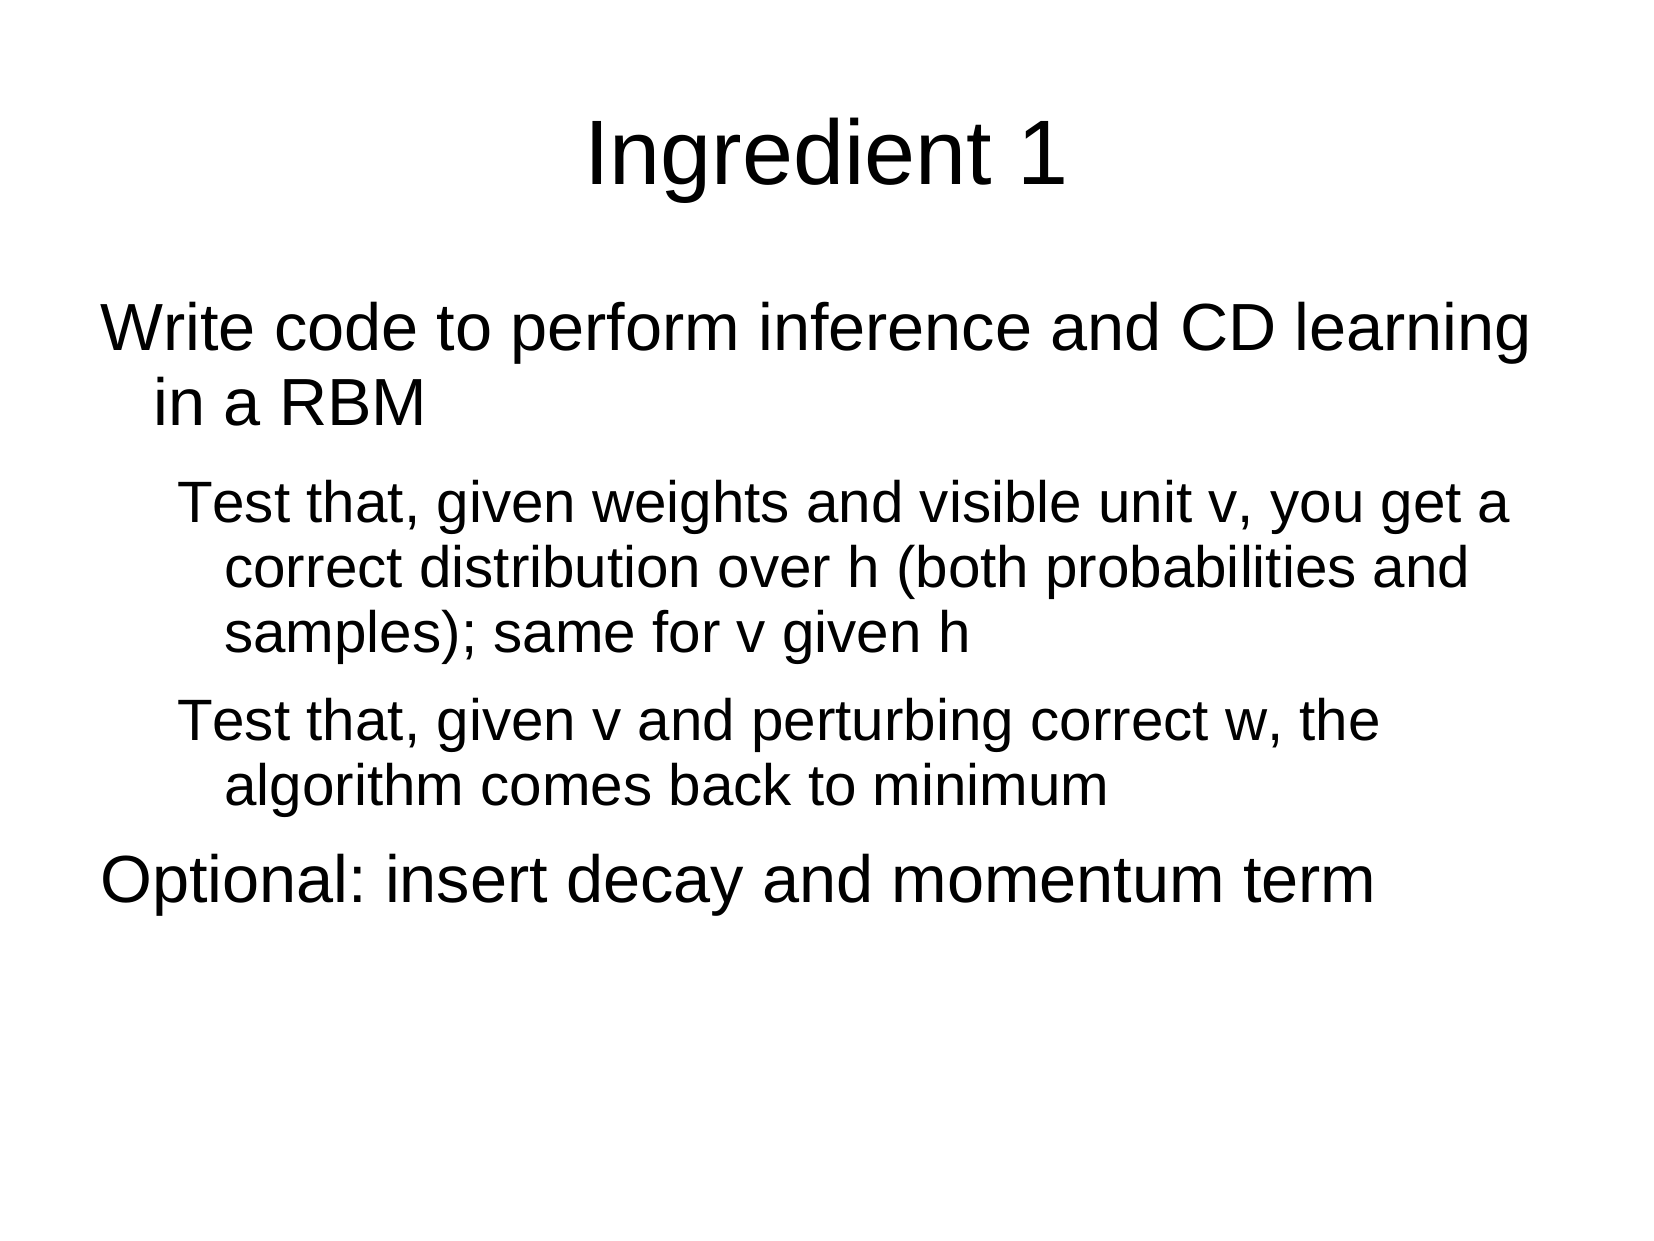

# Ingredient 1
Write code to perform inference and CD learning in a RBM
Test that, given weights and visible unit v, you get a correct distribution over h (both probabilities and samples); same for v given h
Test that, given v and perturbing correct w, the algorithm comes back to minimum
Optional: insert decay and momentum term